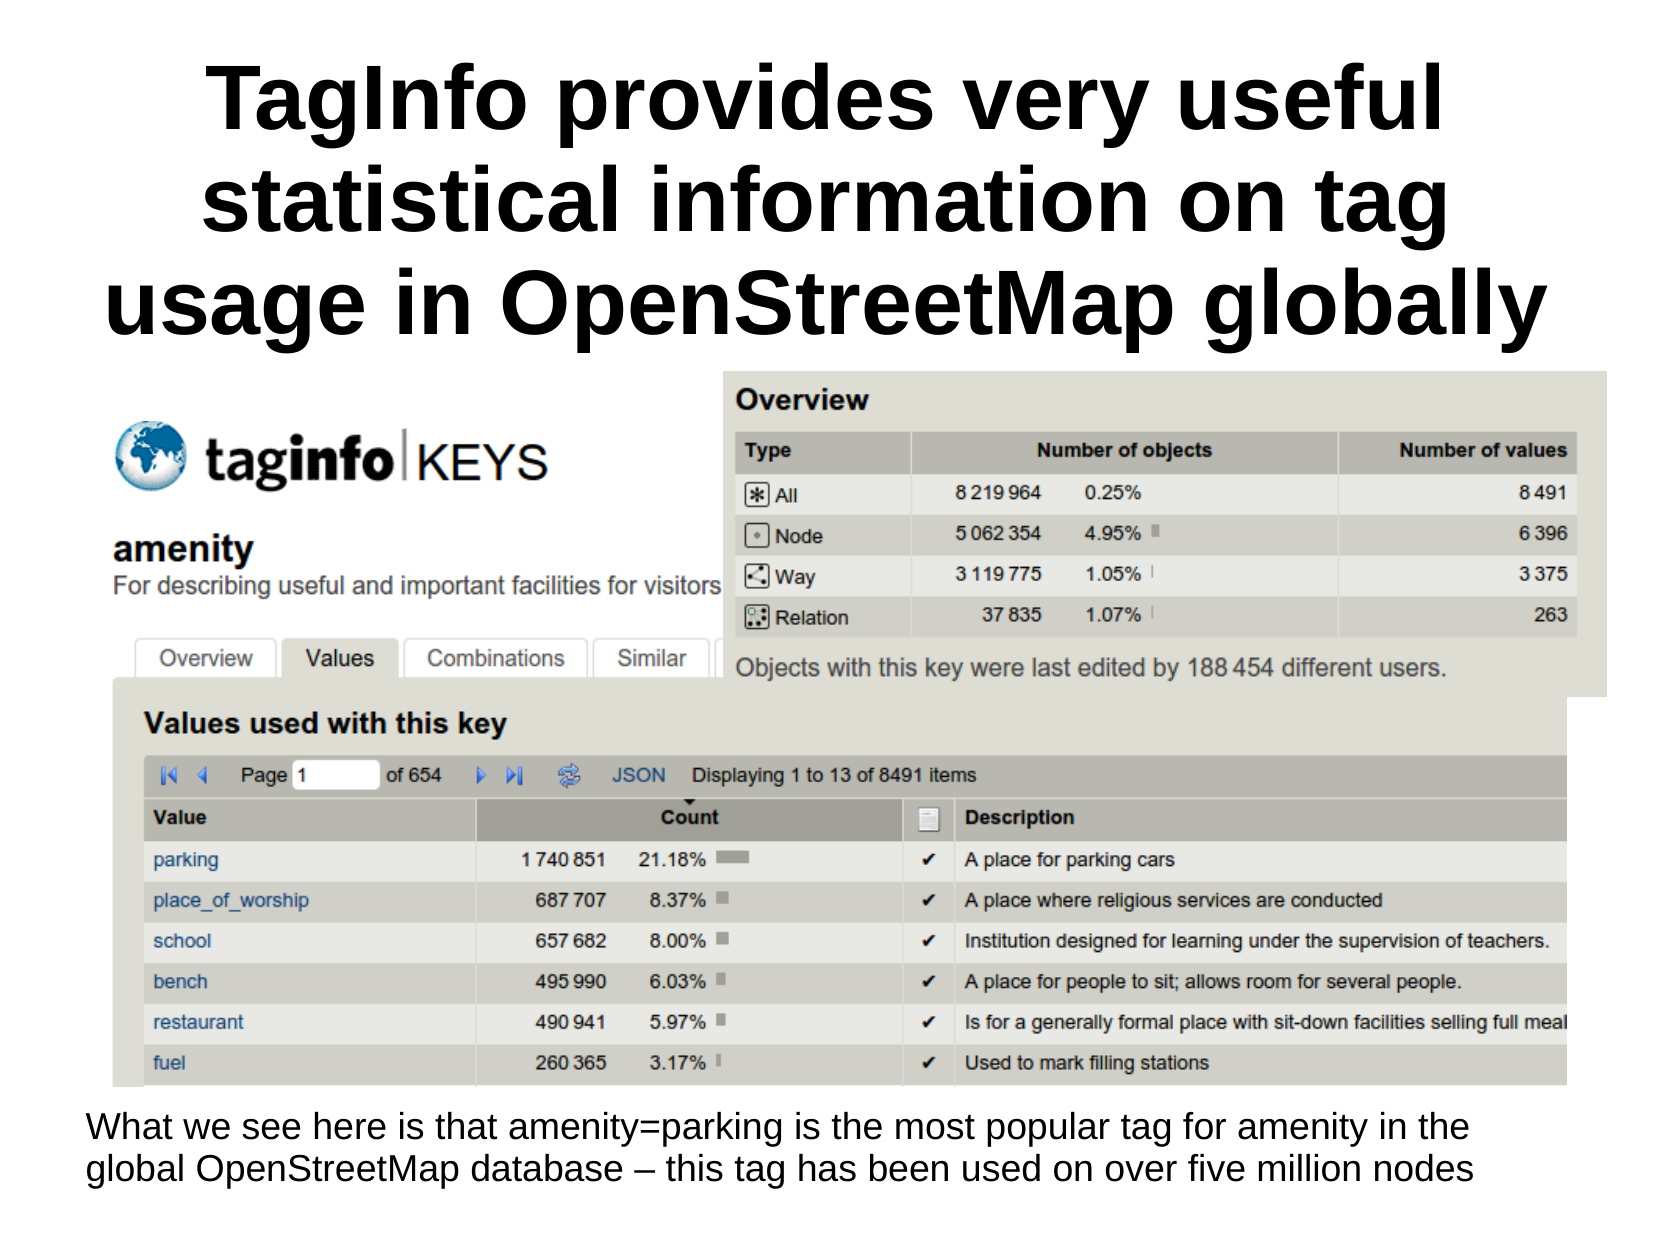

# TagInfo provides very useful statistical information on tag usage in OpenStreetMap globally
What we see here is that amenity=parking is the most popular tag for amenity in the global OpenStreetMap database – this tag has been used on over five million nodes